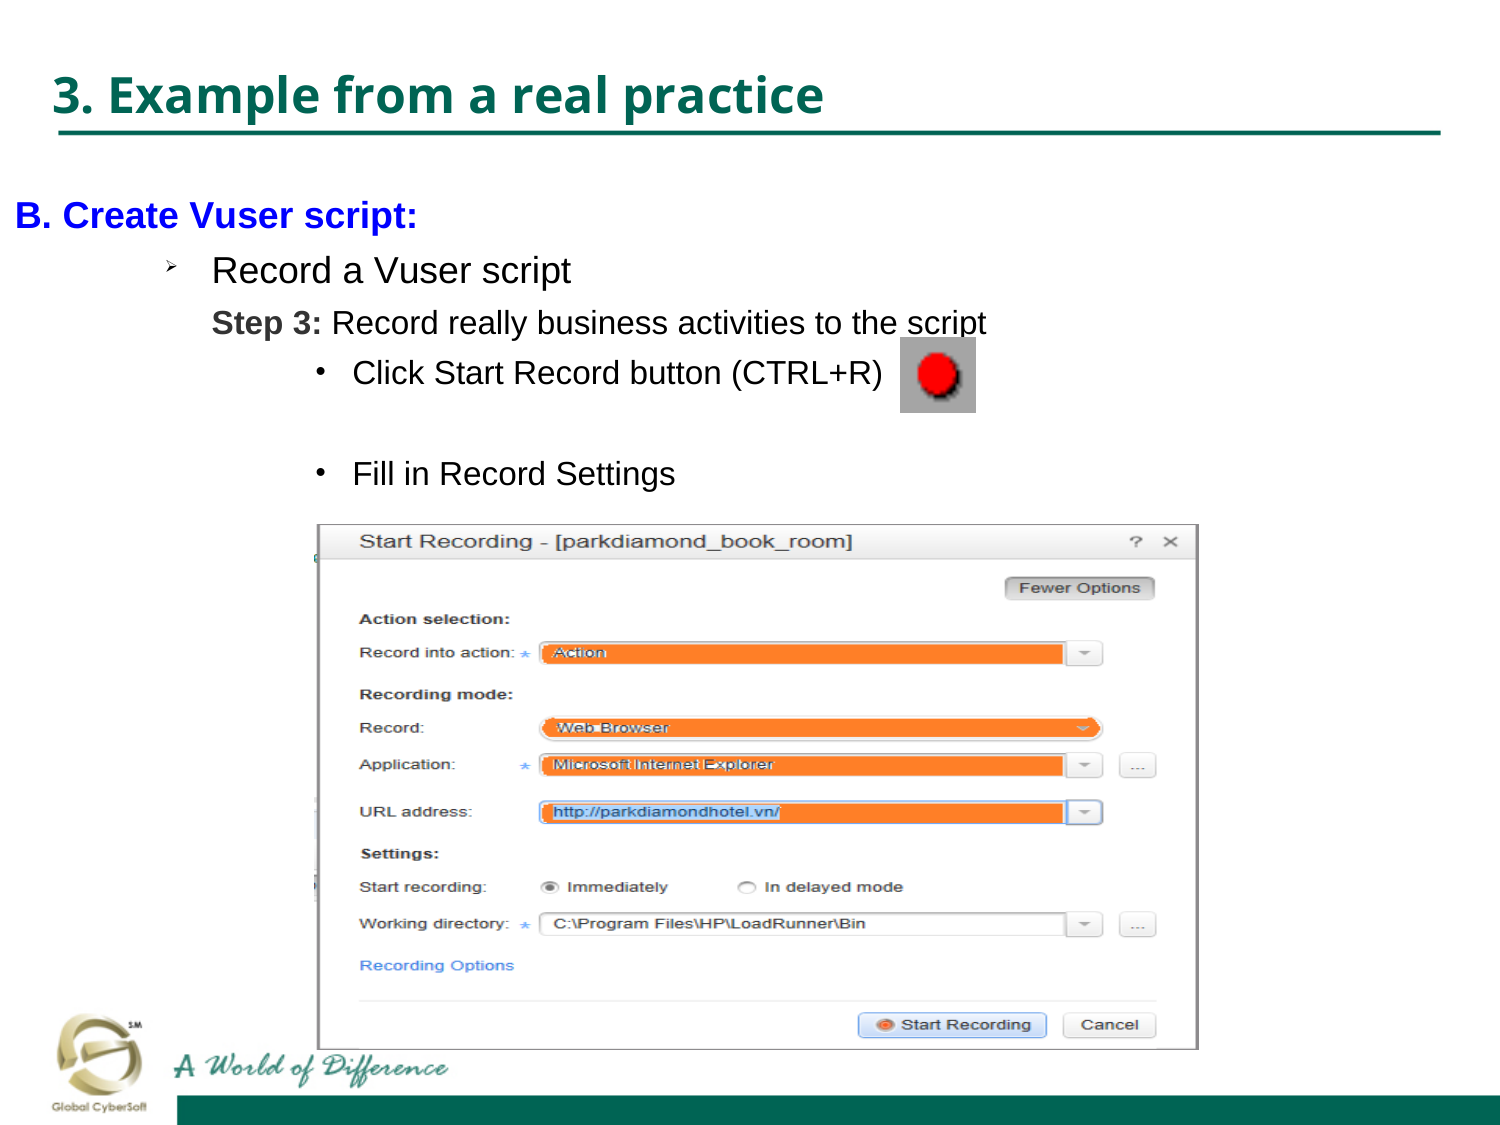

# 3. Example from a real practice
B. Create Vuser script:
Record a Vuser script
Step 3: Record really business activities to the script
Click Start Record button (CTRL+R)
Fill in Record Settings